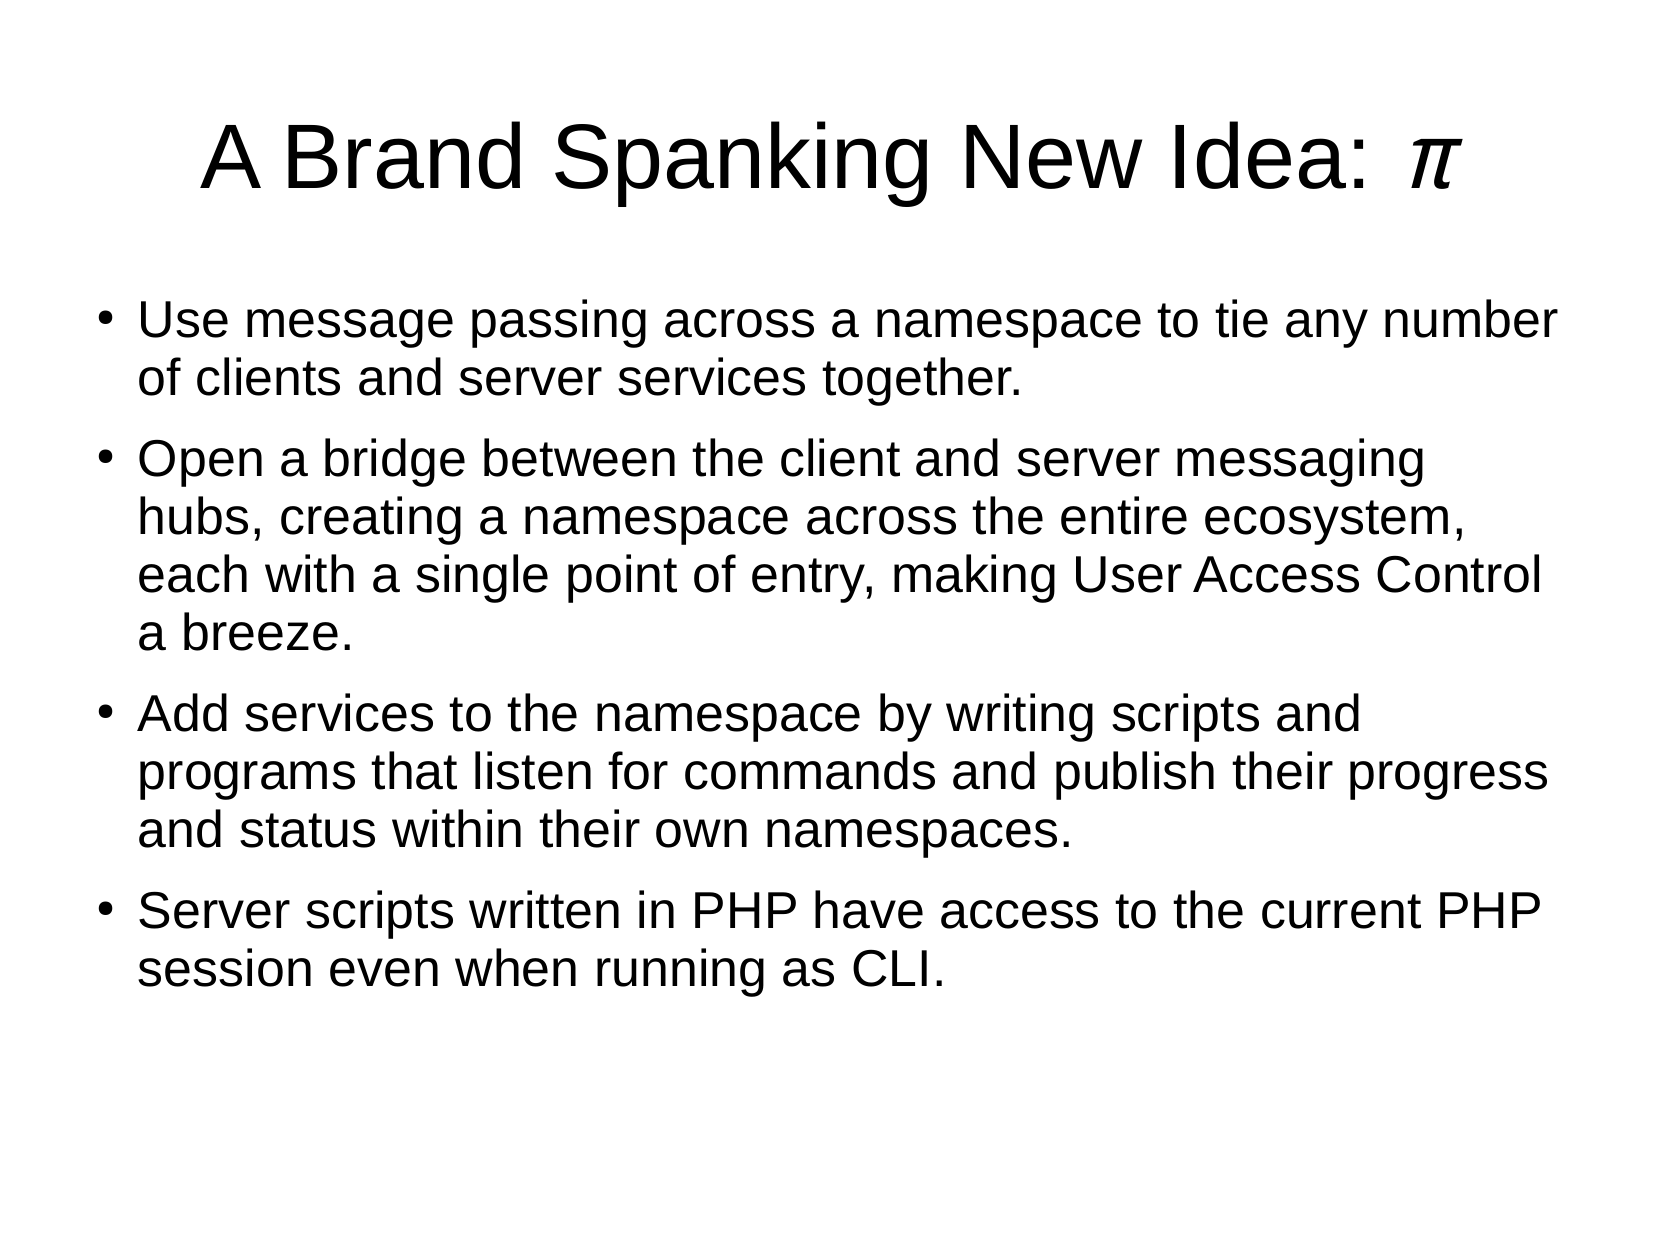

# A Brand Spanking New Idea: π
Use message passing across a namespace to tie any number of clients and server services together.
Open a bridge between the client and server messaging hubs, creating a namespace across the entire ecosystem, each with a single point of entry, making User Access Control a breeze.
Add services to the namespace by writing scripts and programs that listen for commands and publish their progress and status within their own namespaces.
Server scripts written in PHP have access to the current PHP session even when running as CLI.